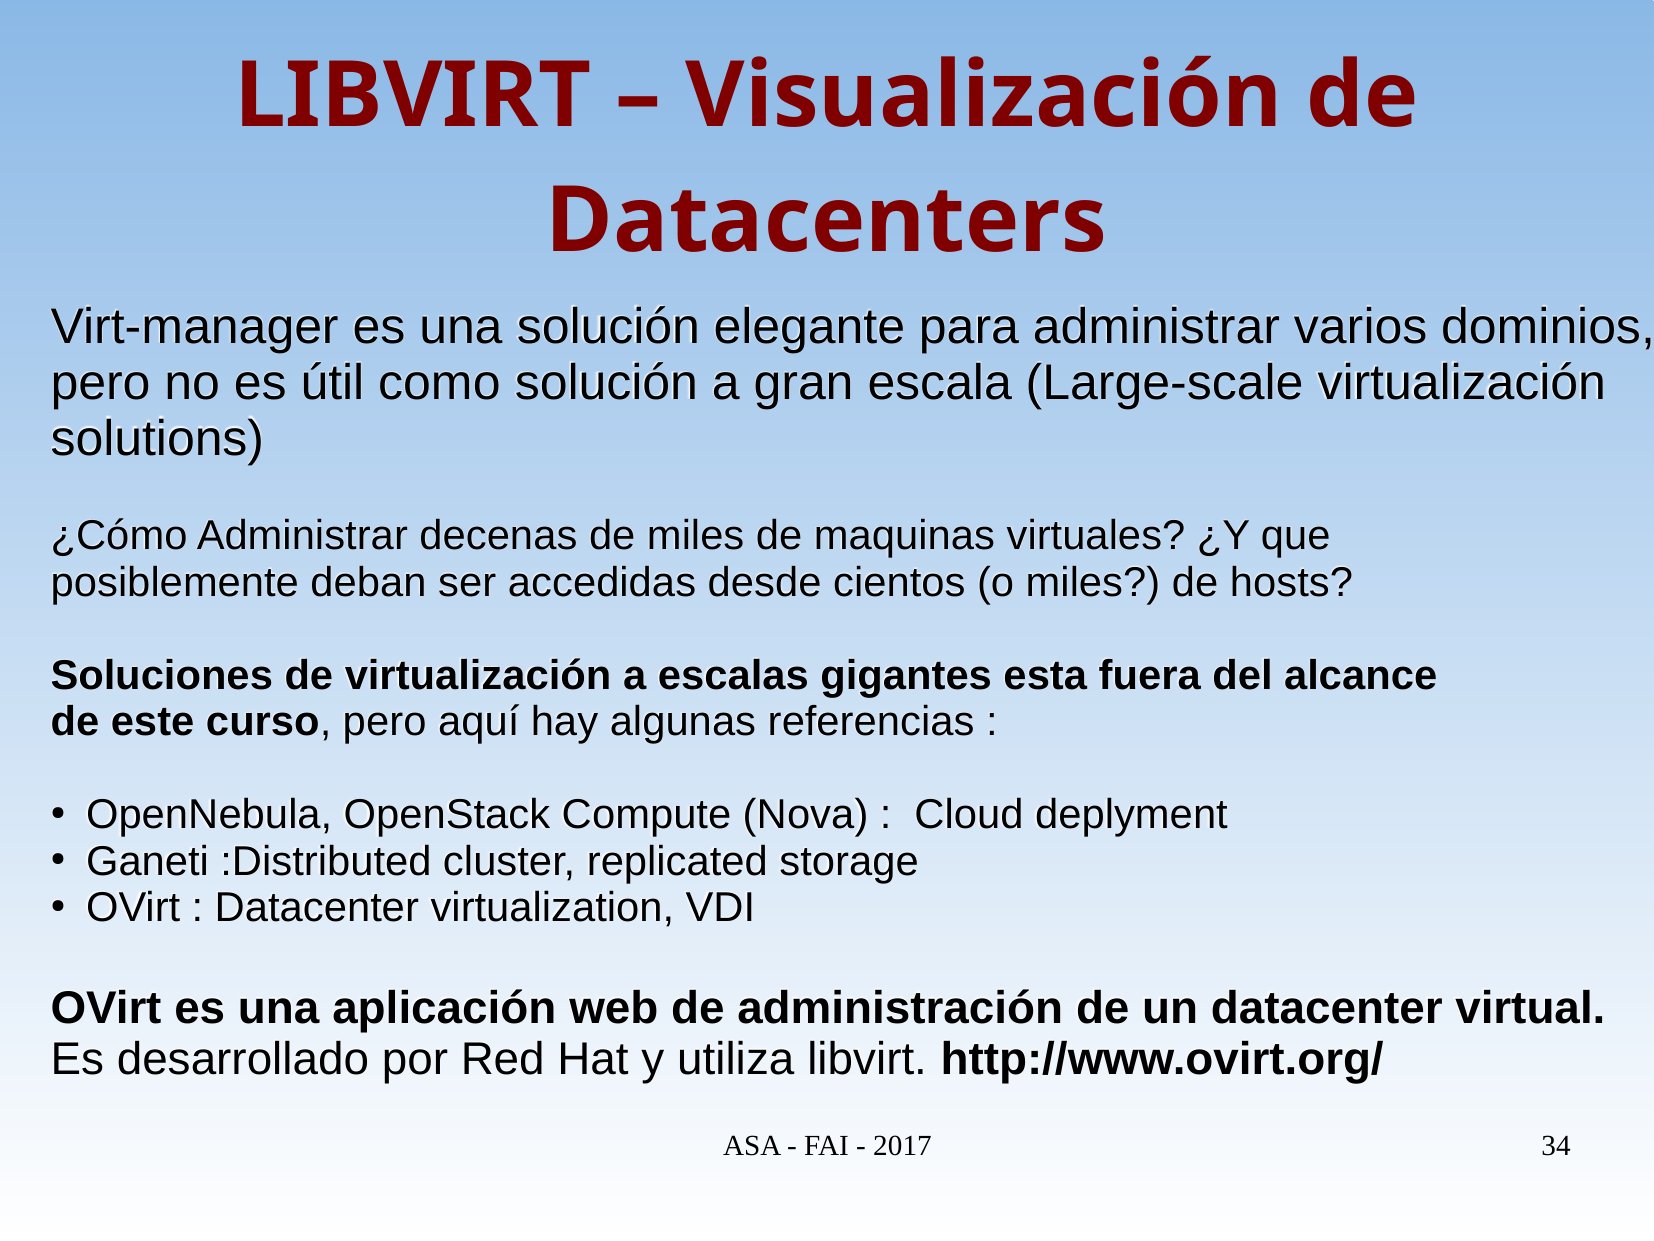

# LIBVIRT – Visualización de Datacenters
Virt-manager es una solución elegante para administrar varios dominios,
pero no es útil como solución a gran escala (Large-scale virtualización
solutions)
¿Cómo Administrar decenas de miles de maquinas virtuales? ¿Y que
posiblemente deban ser accedidas desde cientos (o miles?) de hosts?
Soluciones de virtualización a escalas gigantes esta fuera del alcance
de este curso, pero aquí hay algunas referencias :
OpenNebula, OpenStack Compute (Nova) : Cloud deplyment
Ganeti :Distributed cluster, replicated storage
OVirt : Datacenter virtualization, VDI
OVirt es una aplicación web de administración de un datacenter virtual.
Es desarrollado por Red Hat y utiliza libvirt. http://www.ovirt.org/
ASA - FAI - 2017
34